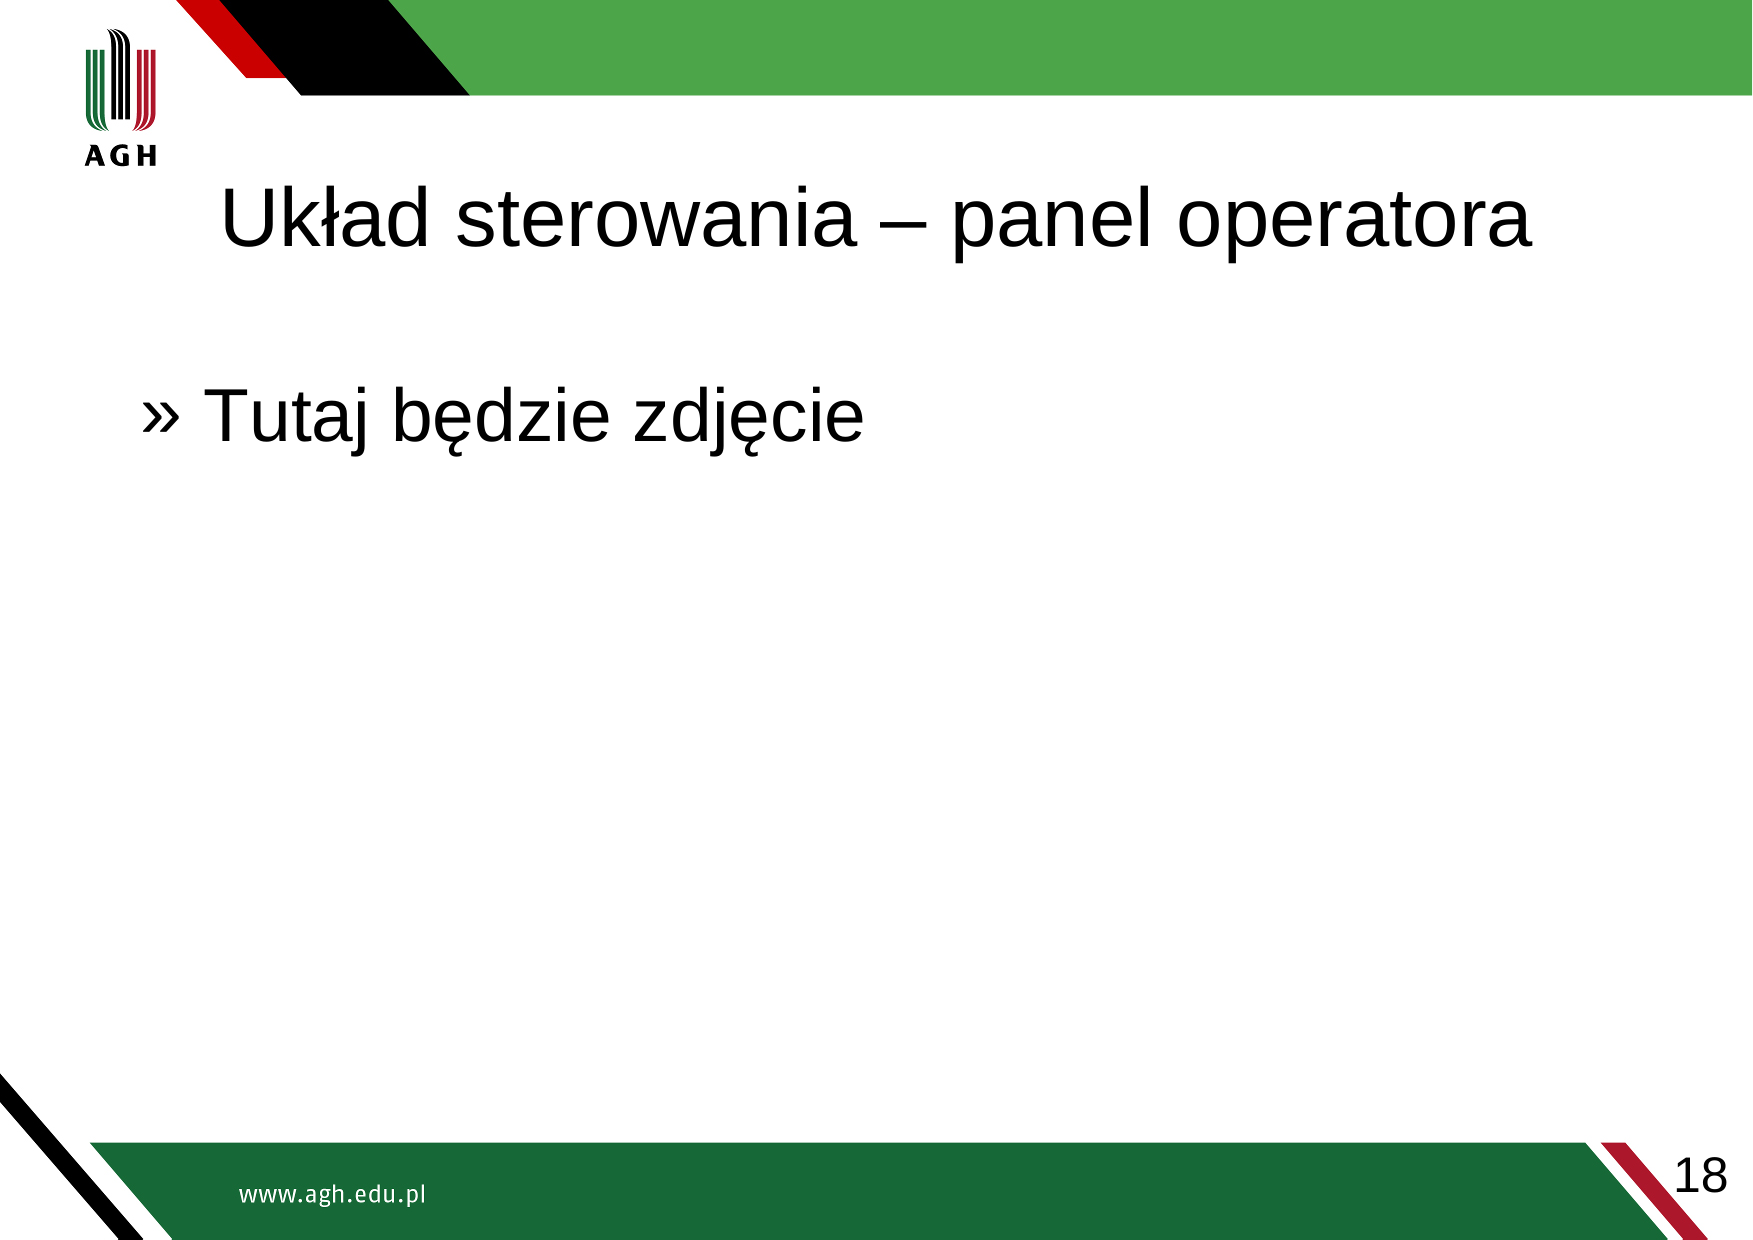

# Układ sterowania – panel operatora
Tutaj będzie zdjęcie
18